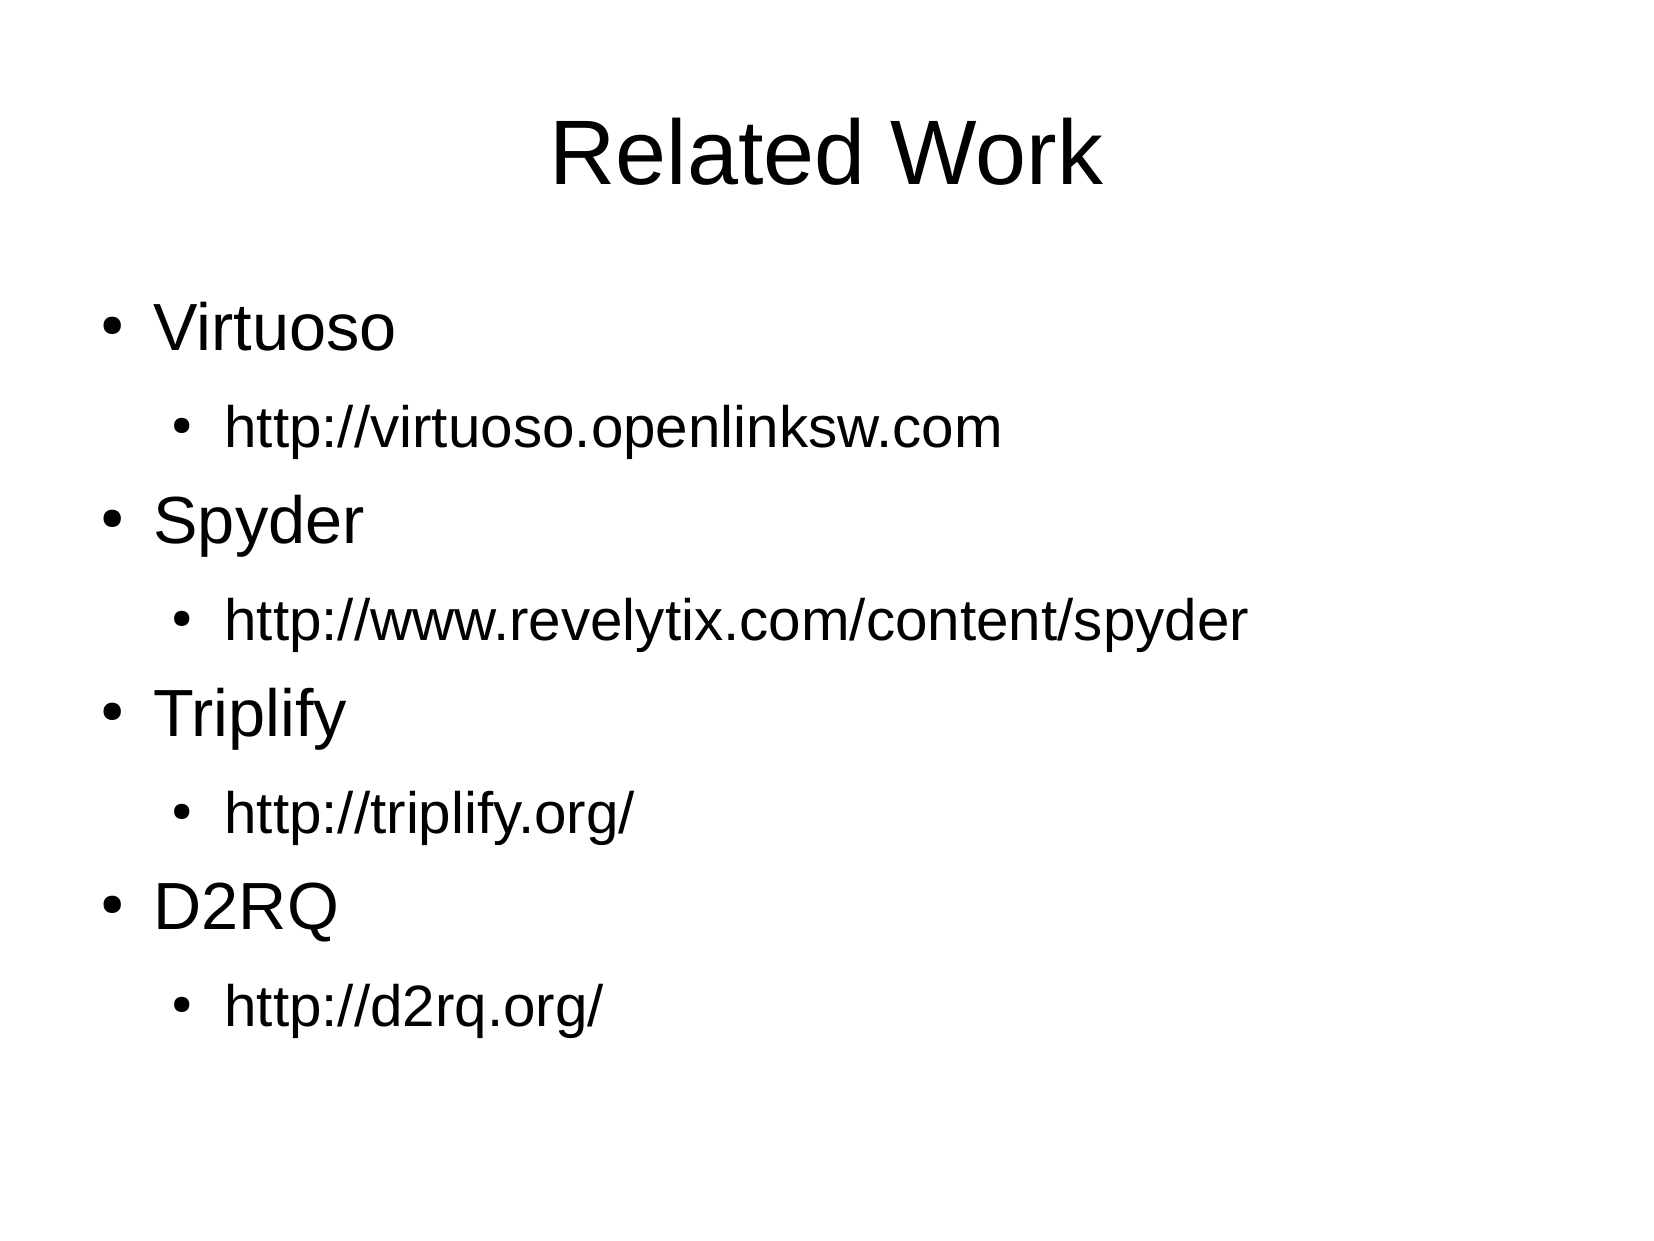

# Related Work
Virtuoso
http://virtuoso.openlinksw.com
Spyder
http://www.revelytix.com/content/spyder
Triplify
http://triplify.org/
D2RQ
http://d2rq.org/